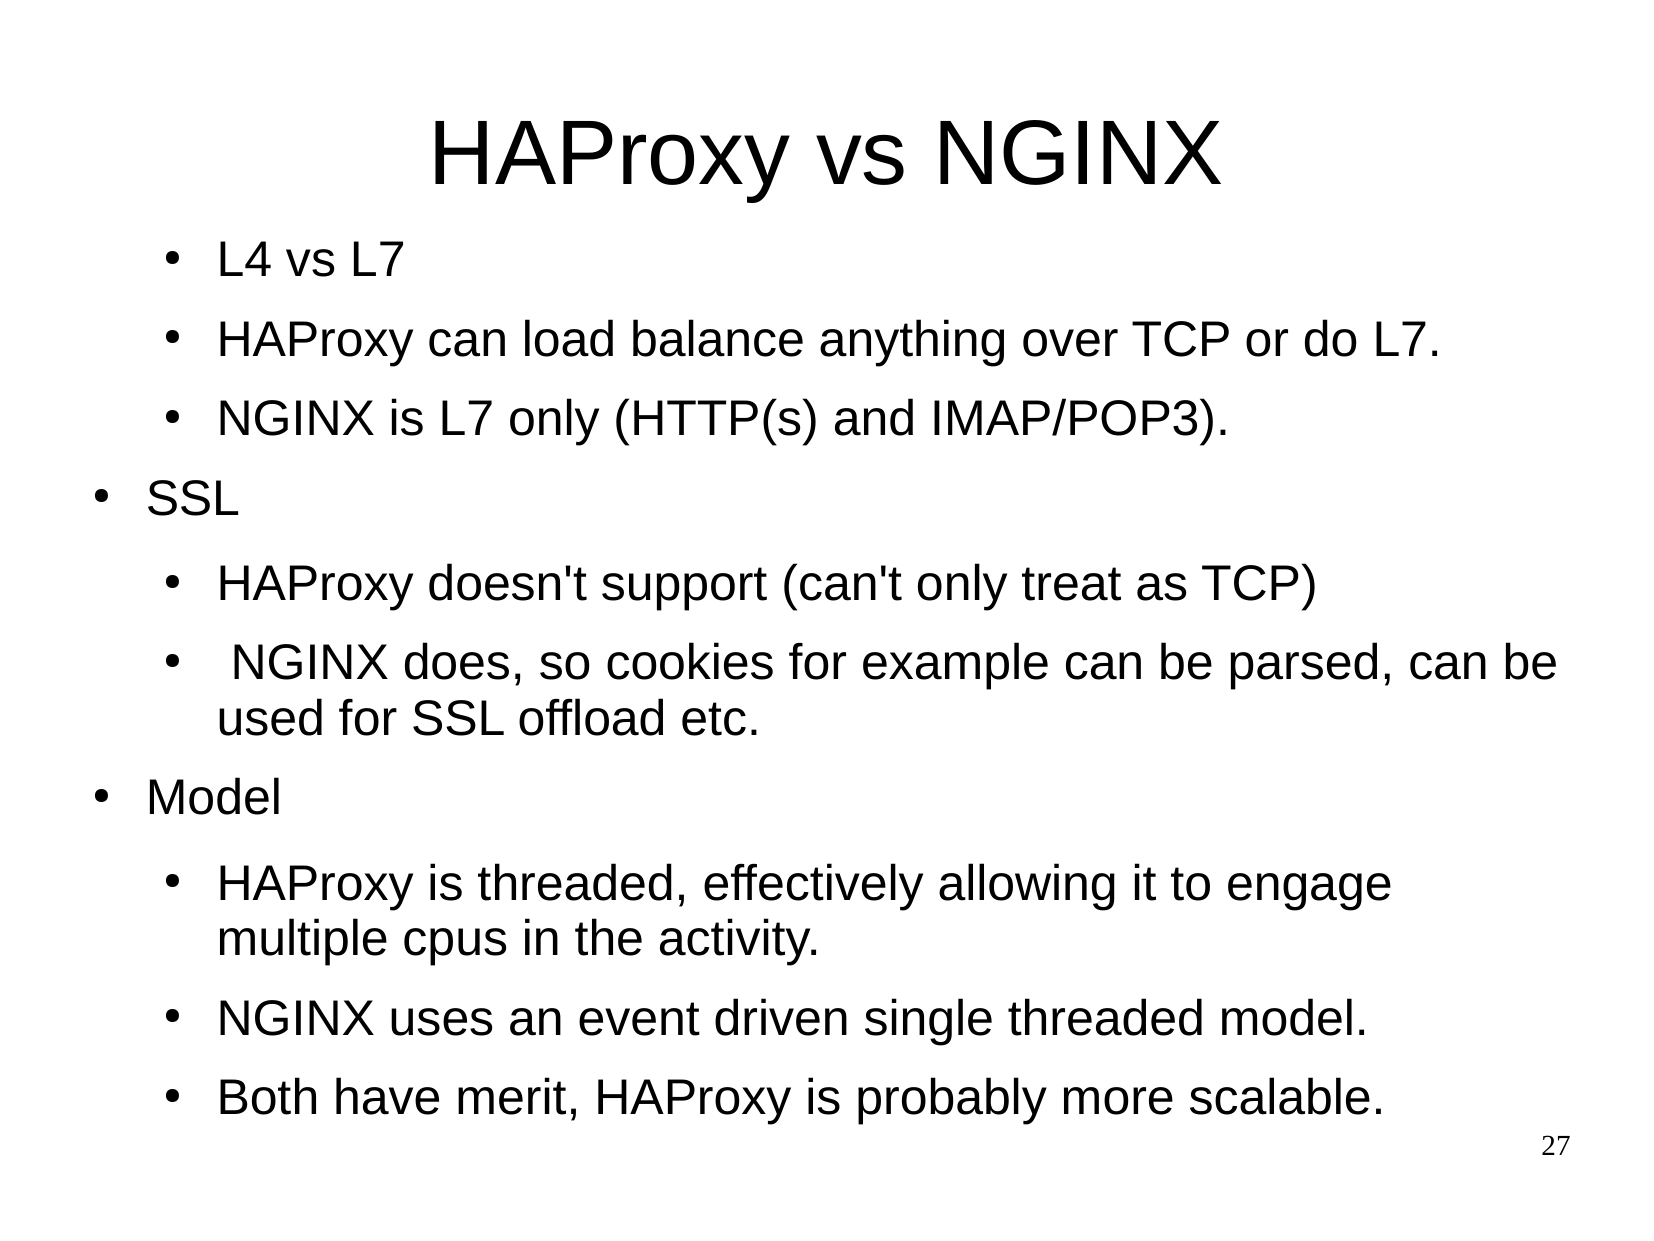

# HAProxy vs NGINX
L4 vs L7
HAProxy can load balance anything over TCP or do L7.
NGINX is L7 only (HTTP(s) and IMAP/POP3).
SSL
HAProxy doesn't support (can't only treat as TCP)
 NGINX does, so cookies for example can be parsed, can be used for SSL offload etc.
Model
HAProxy is threaded, effectively allowing it to engage multiple cpus in the activity.
NGINX uses an event driven single threaded model.
Both have merit, HAProxy is probably more scalable.
27